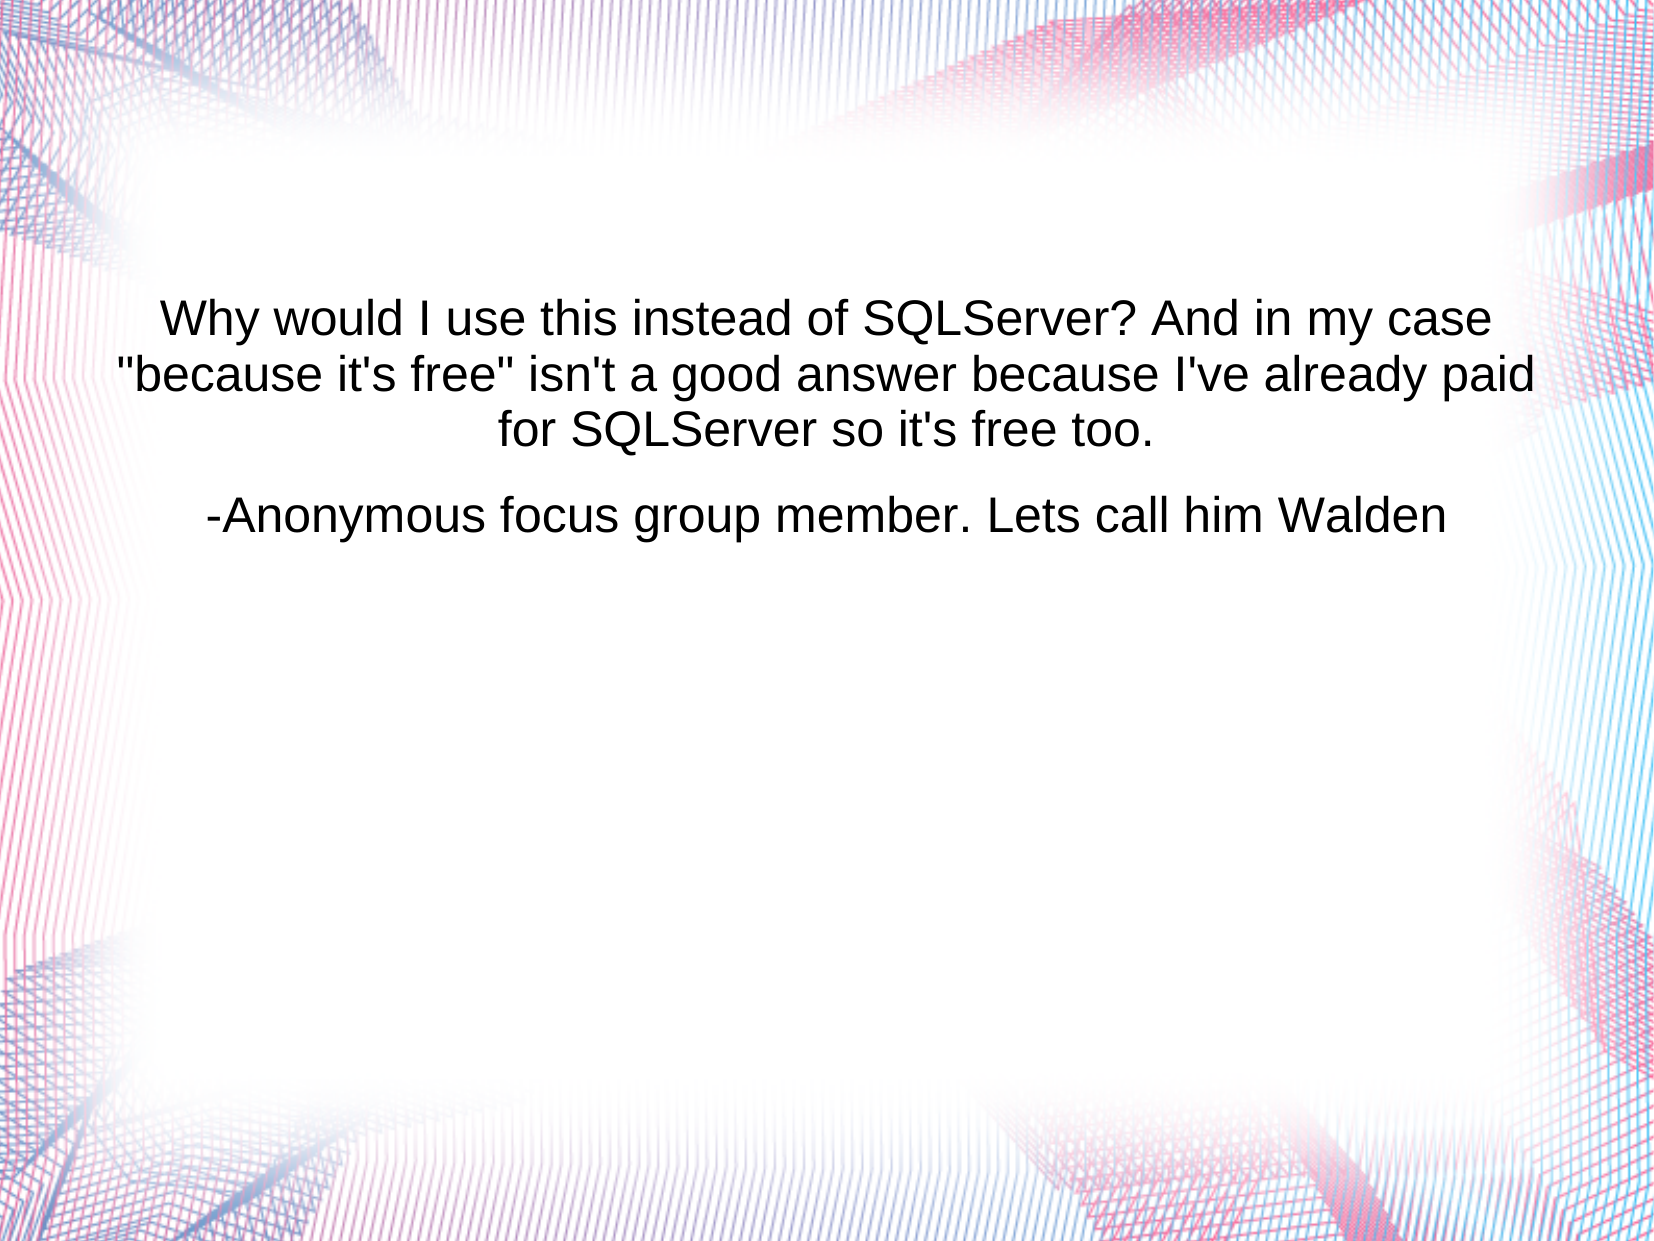

#
Why would I use this instead of SQLServer? And in my case "because it's free" isn't a good answer because I've already paid for SQLServer so it's free too.
-Anonymous focus group member. Lets call him Walden